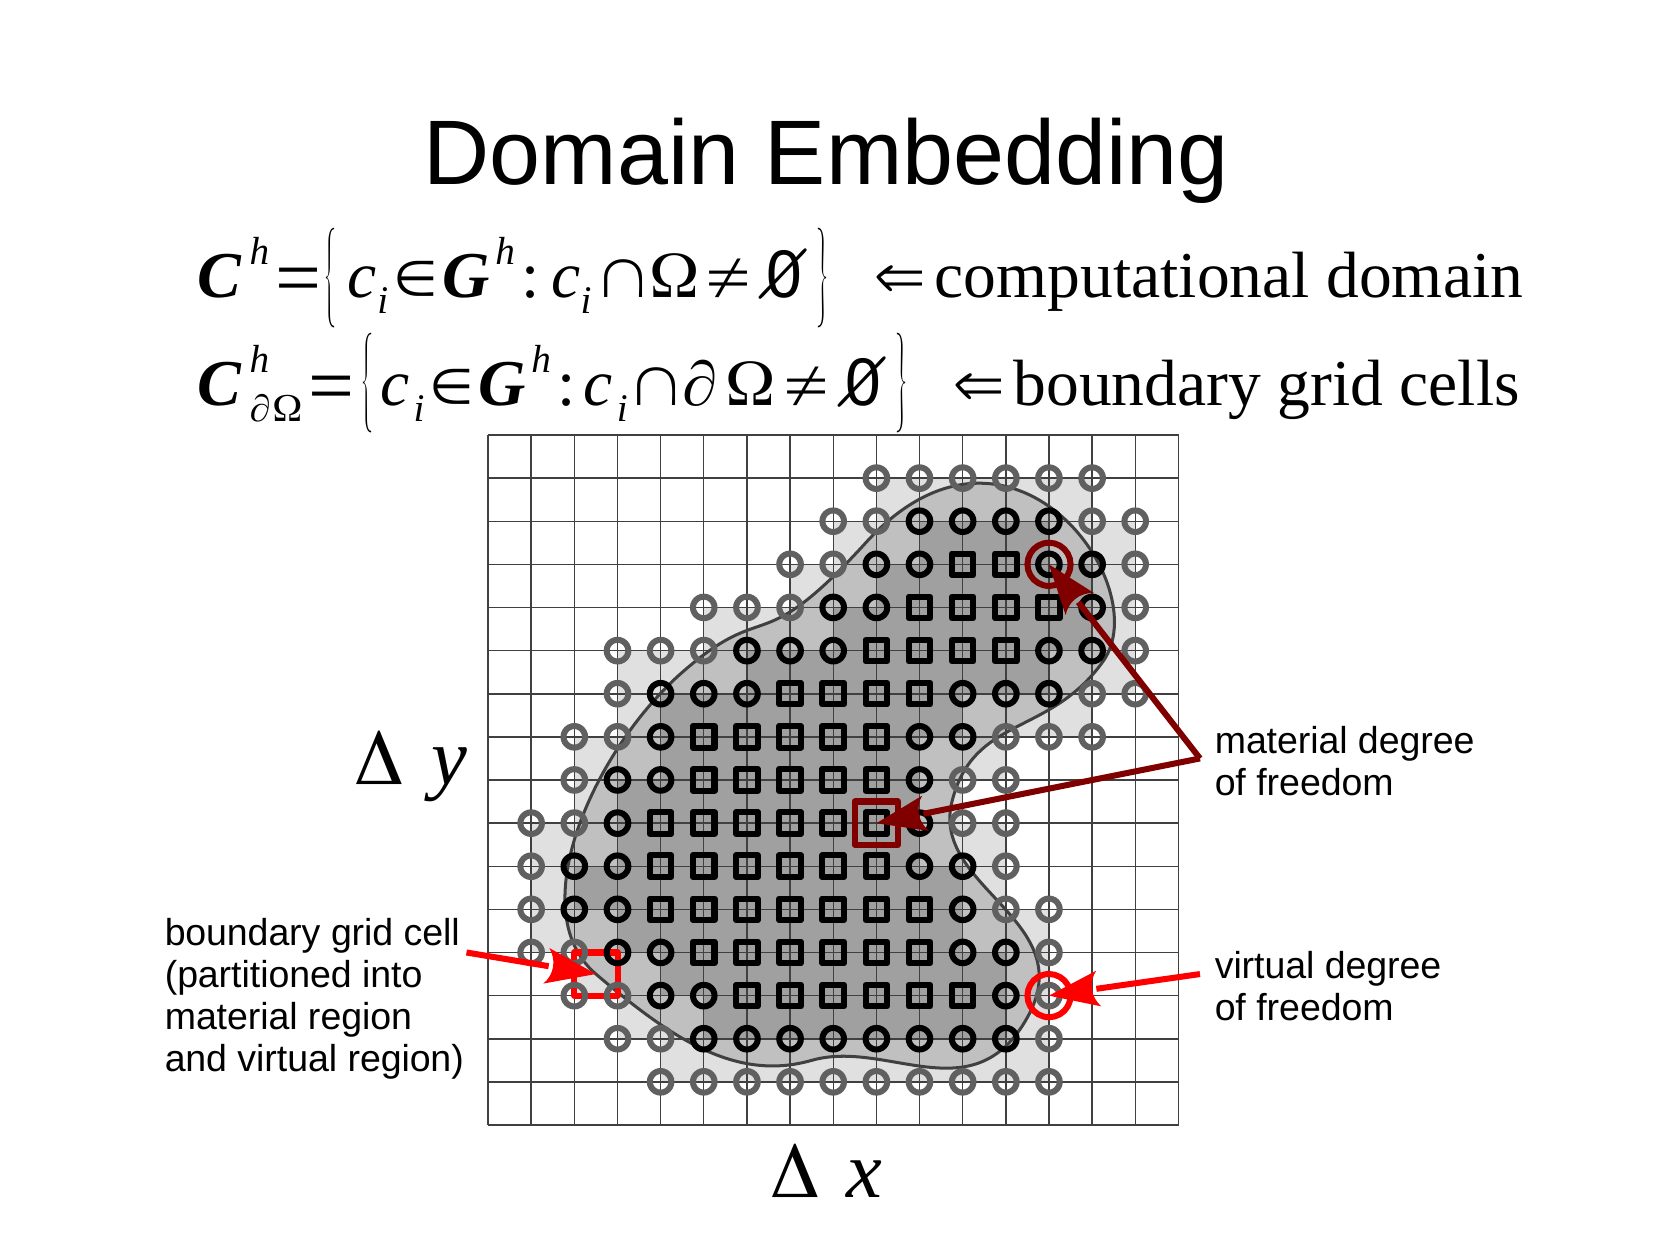

# Domain Embedding
material degree of freedom
boundary grid cell (partitioned into material region and virtual region)
virtual degree of freedom